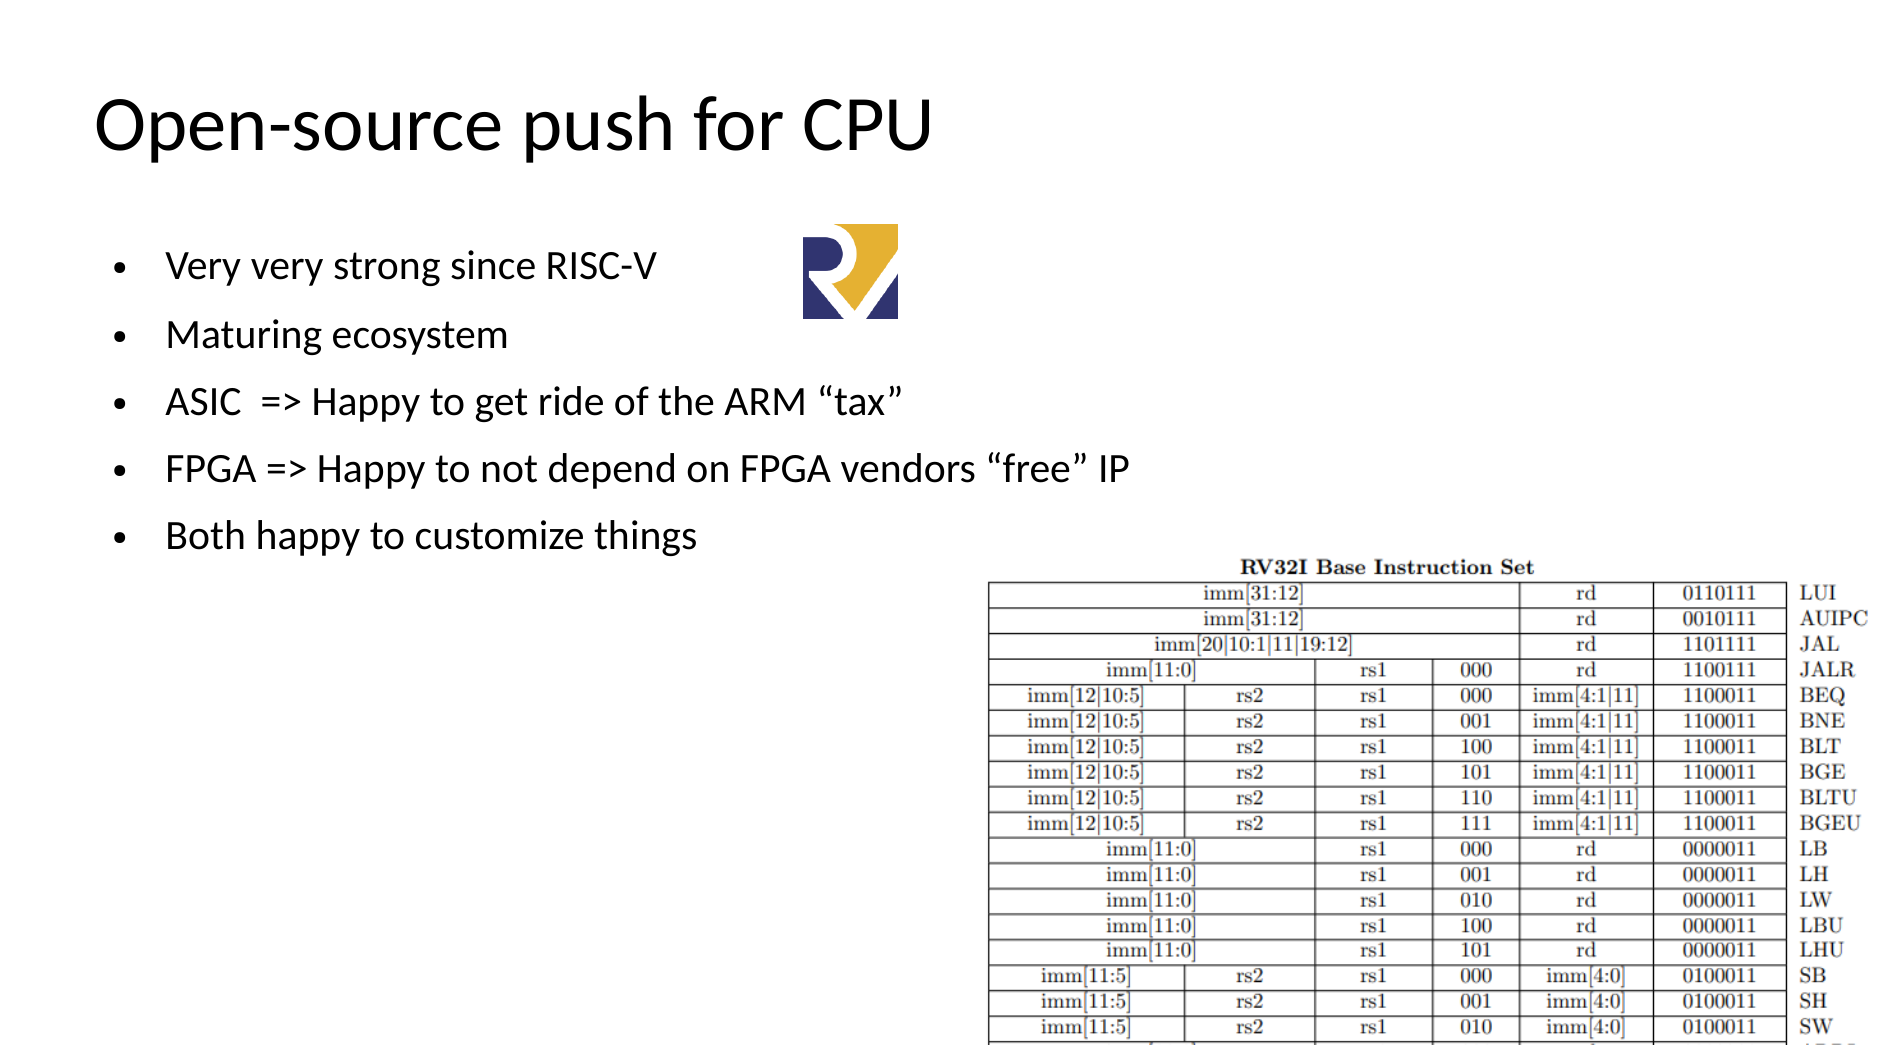

# Open-source push for CPU
Very very strong since RISC-V
Maturing ecosystem
ASIC => Happy to get ride of the ARM “tax”
FPGA => Happy to not depend on FPGA vendors “free” IP
Both happy to customize things